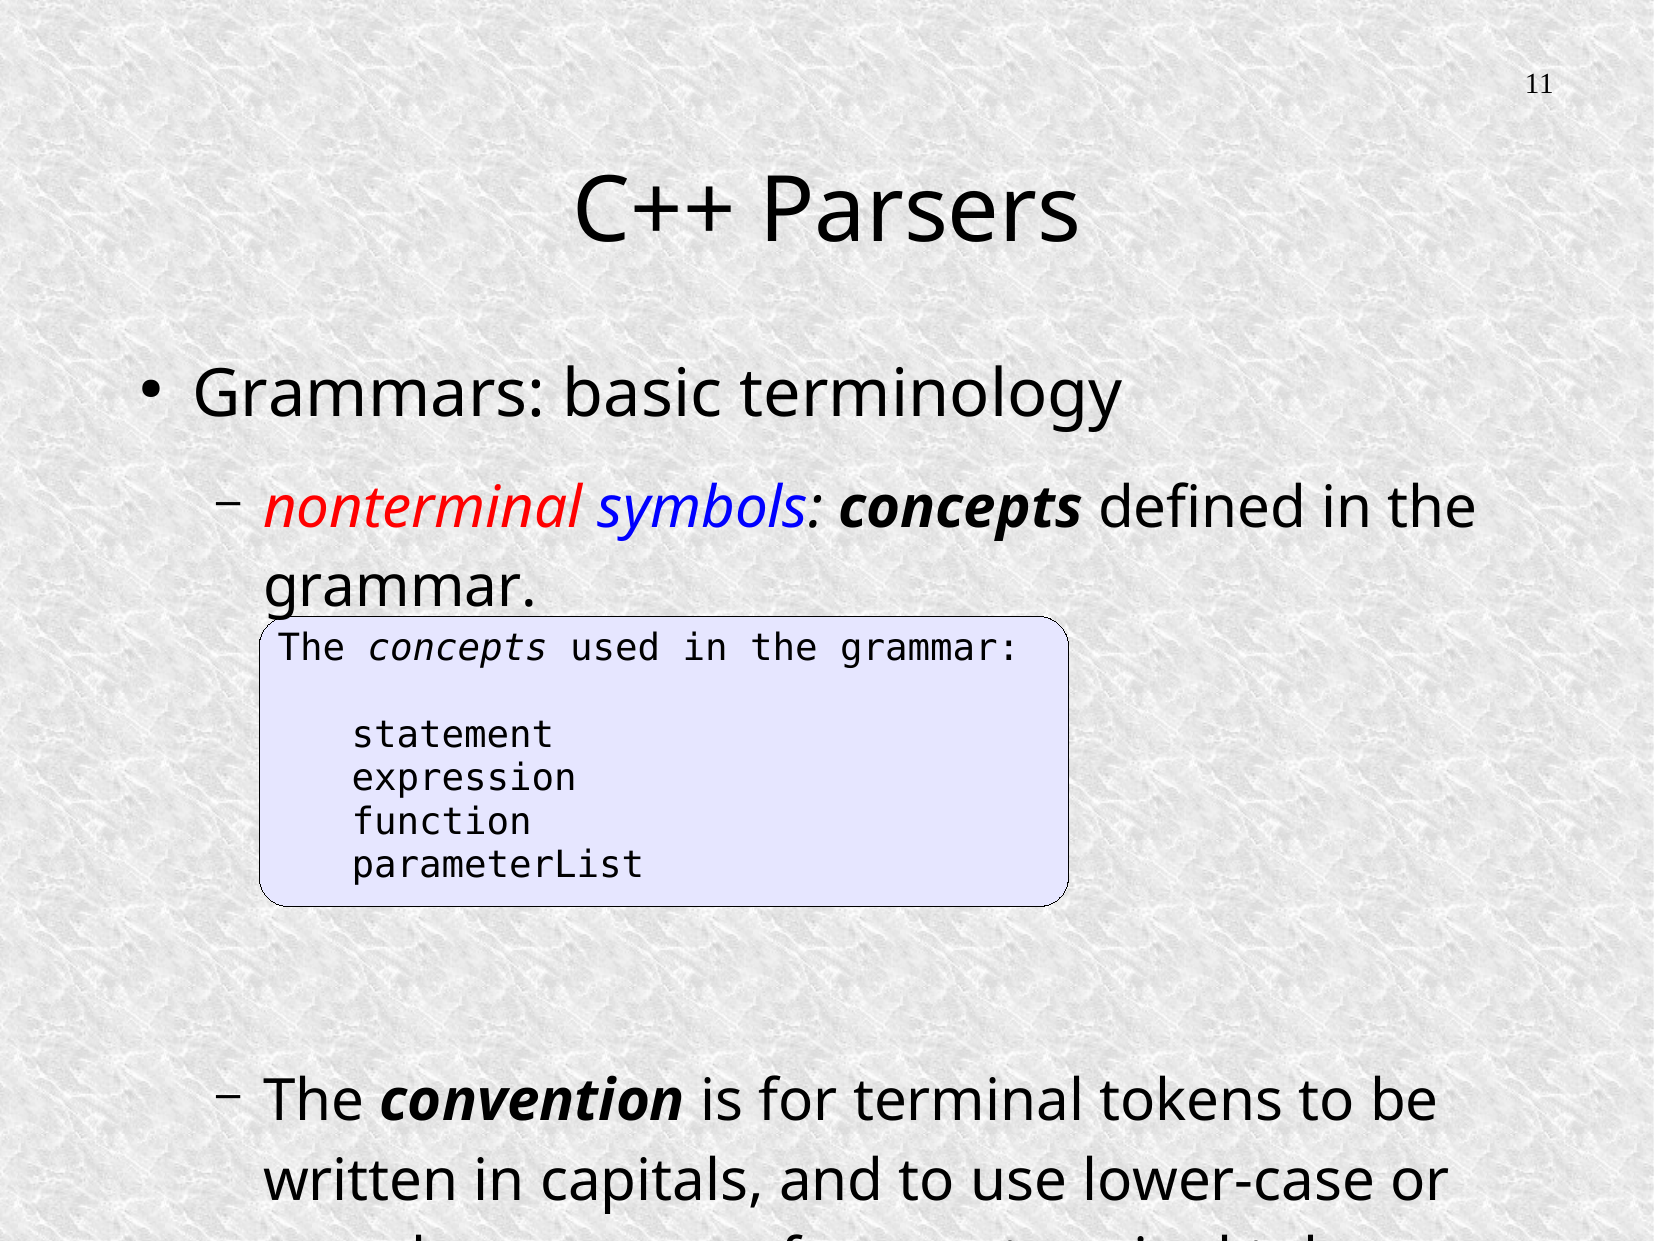

11
# C++ Parsers
Grammars: basic terminology
nonterminal symbols: concepts defined in the grammar.
The convention is for terminal tokens to be written in capitals, and to use lower-case or camel-case names for non-terminal tokens.
The concepts used in the grammar:
	statement
	expression
	function
	parameterList